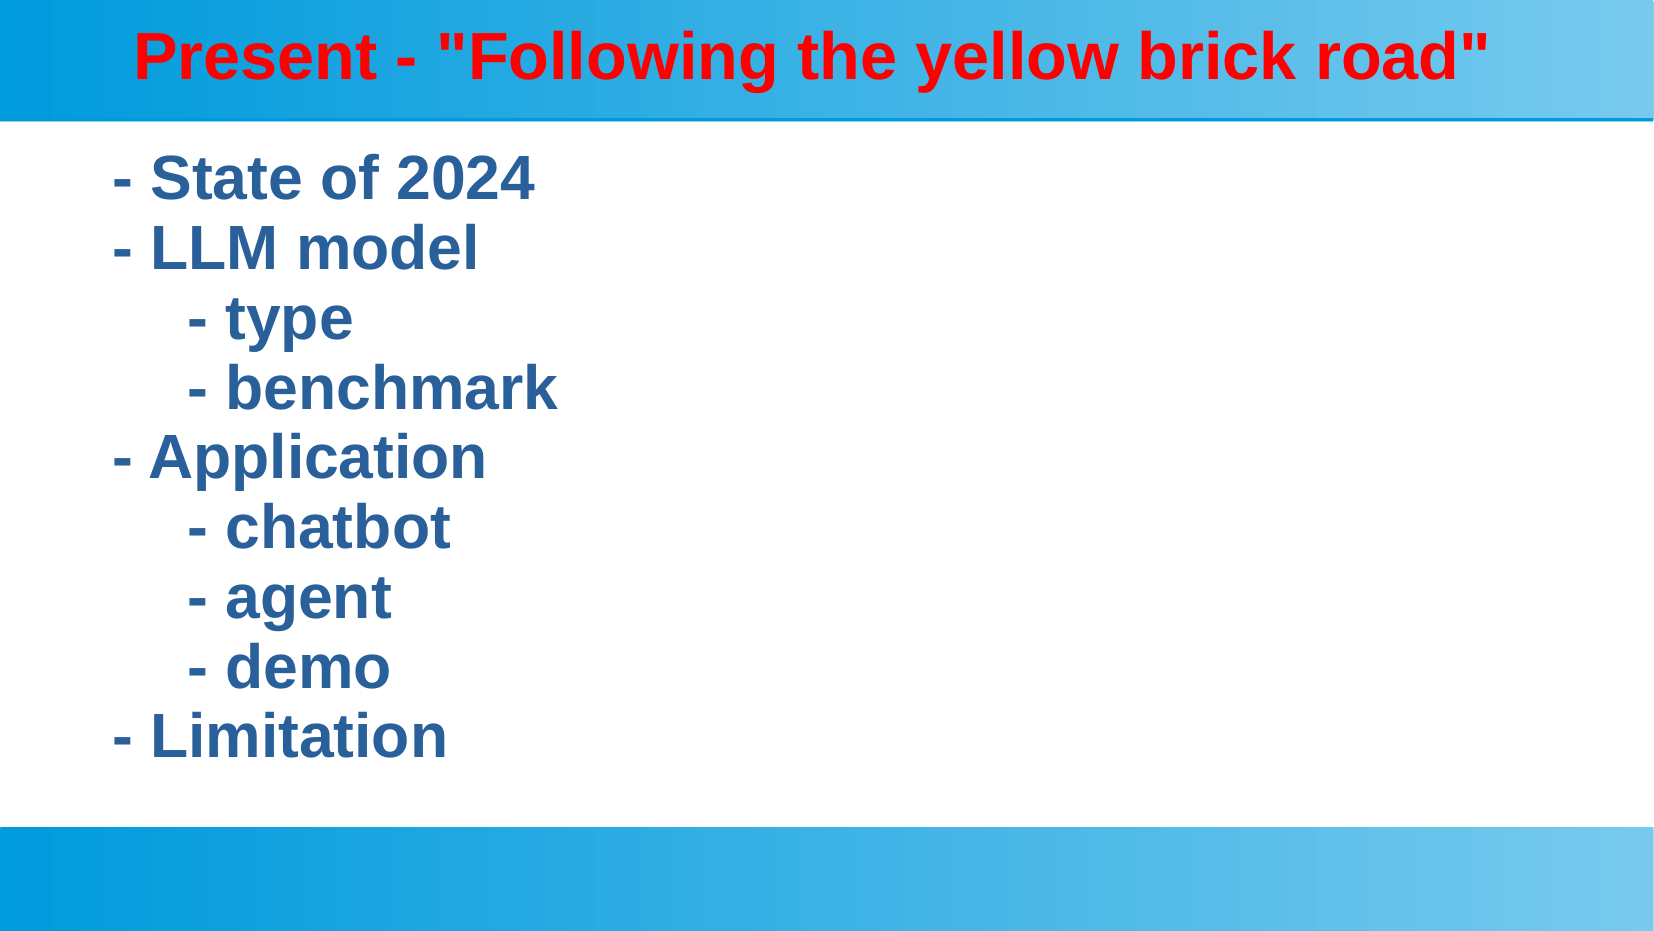

# Present - "Following the yellow brick road"
- State of 2024
- LLM model
	- type
	- benchmark
- Application
	- chatbot
	- agent
	- demo
- Limitation